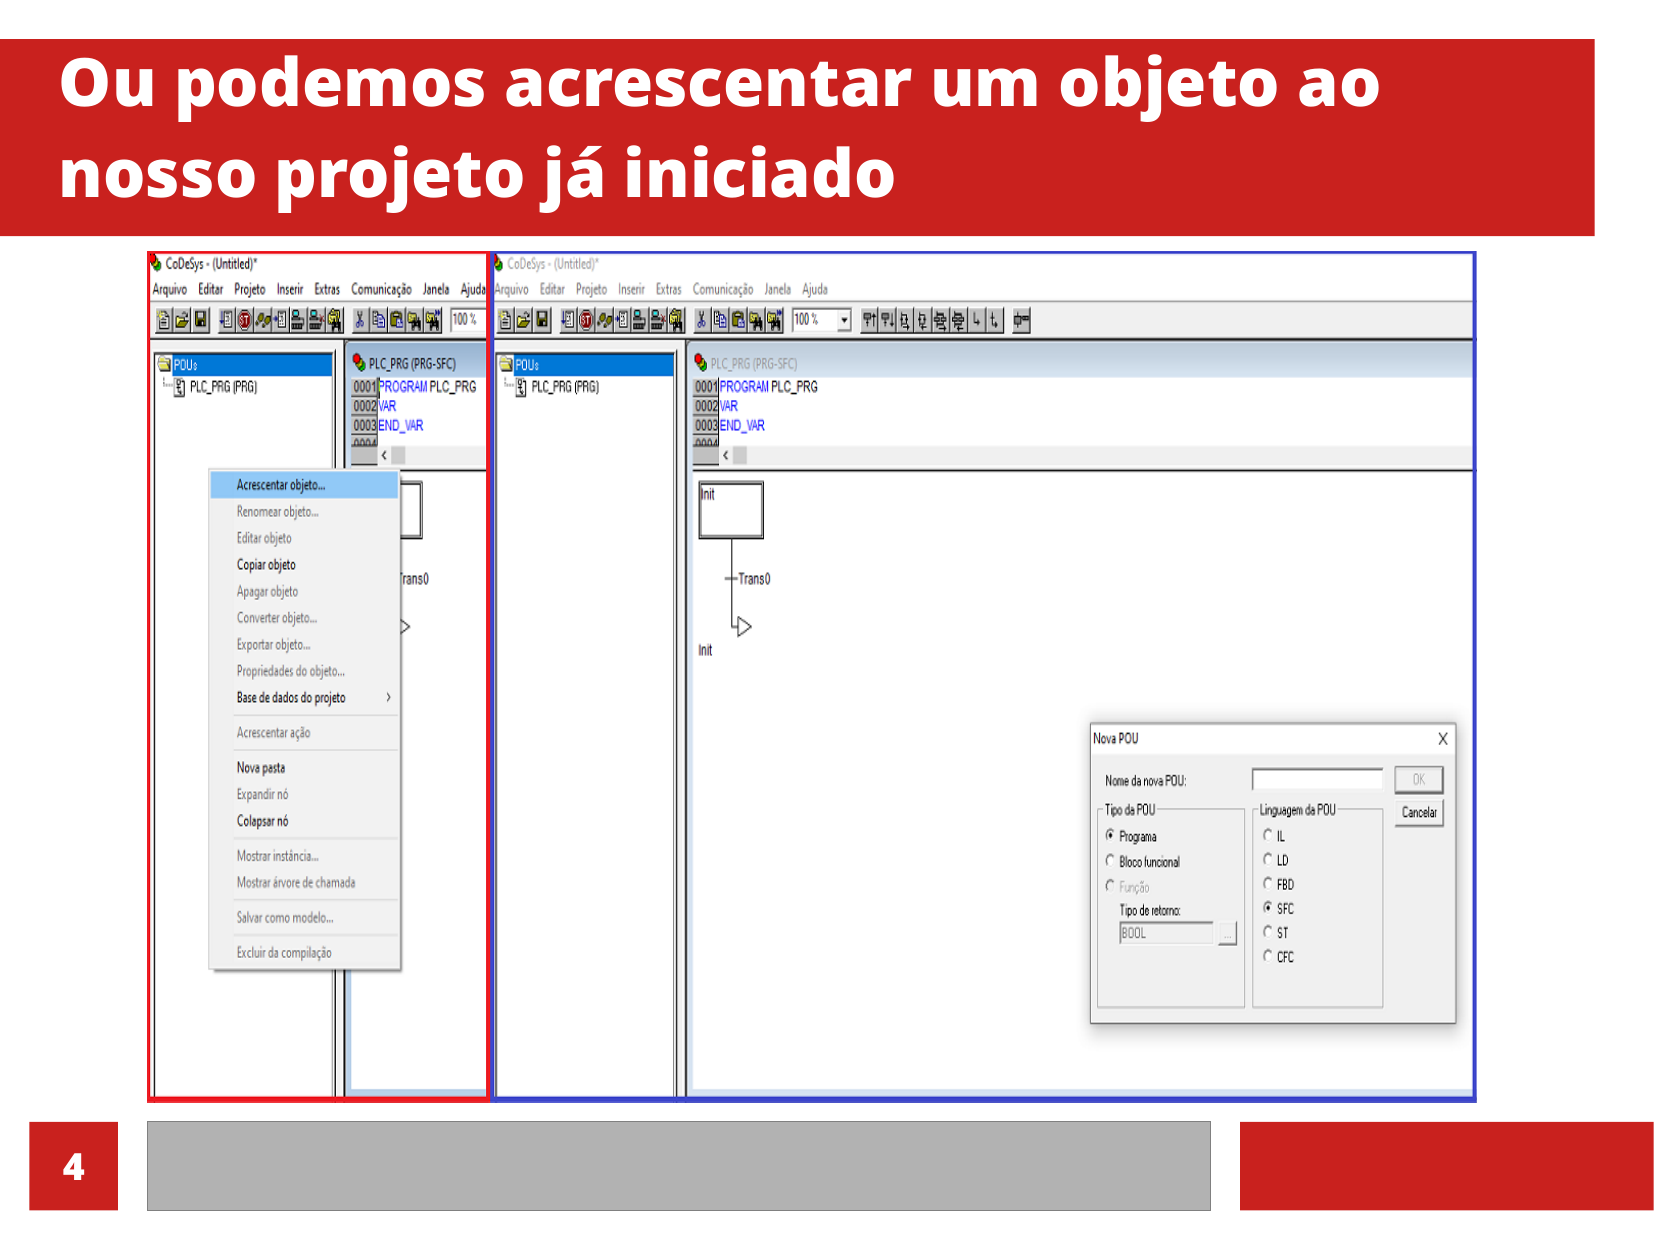

# Ou podemos acrescentar um objeto ao nosso projeto já iniciado
4